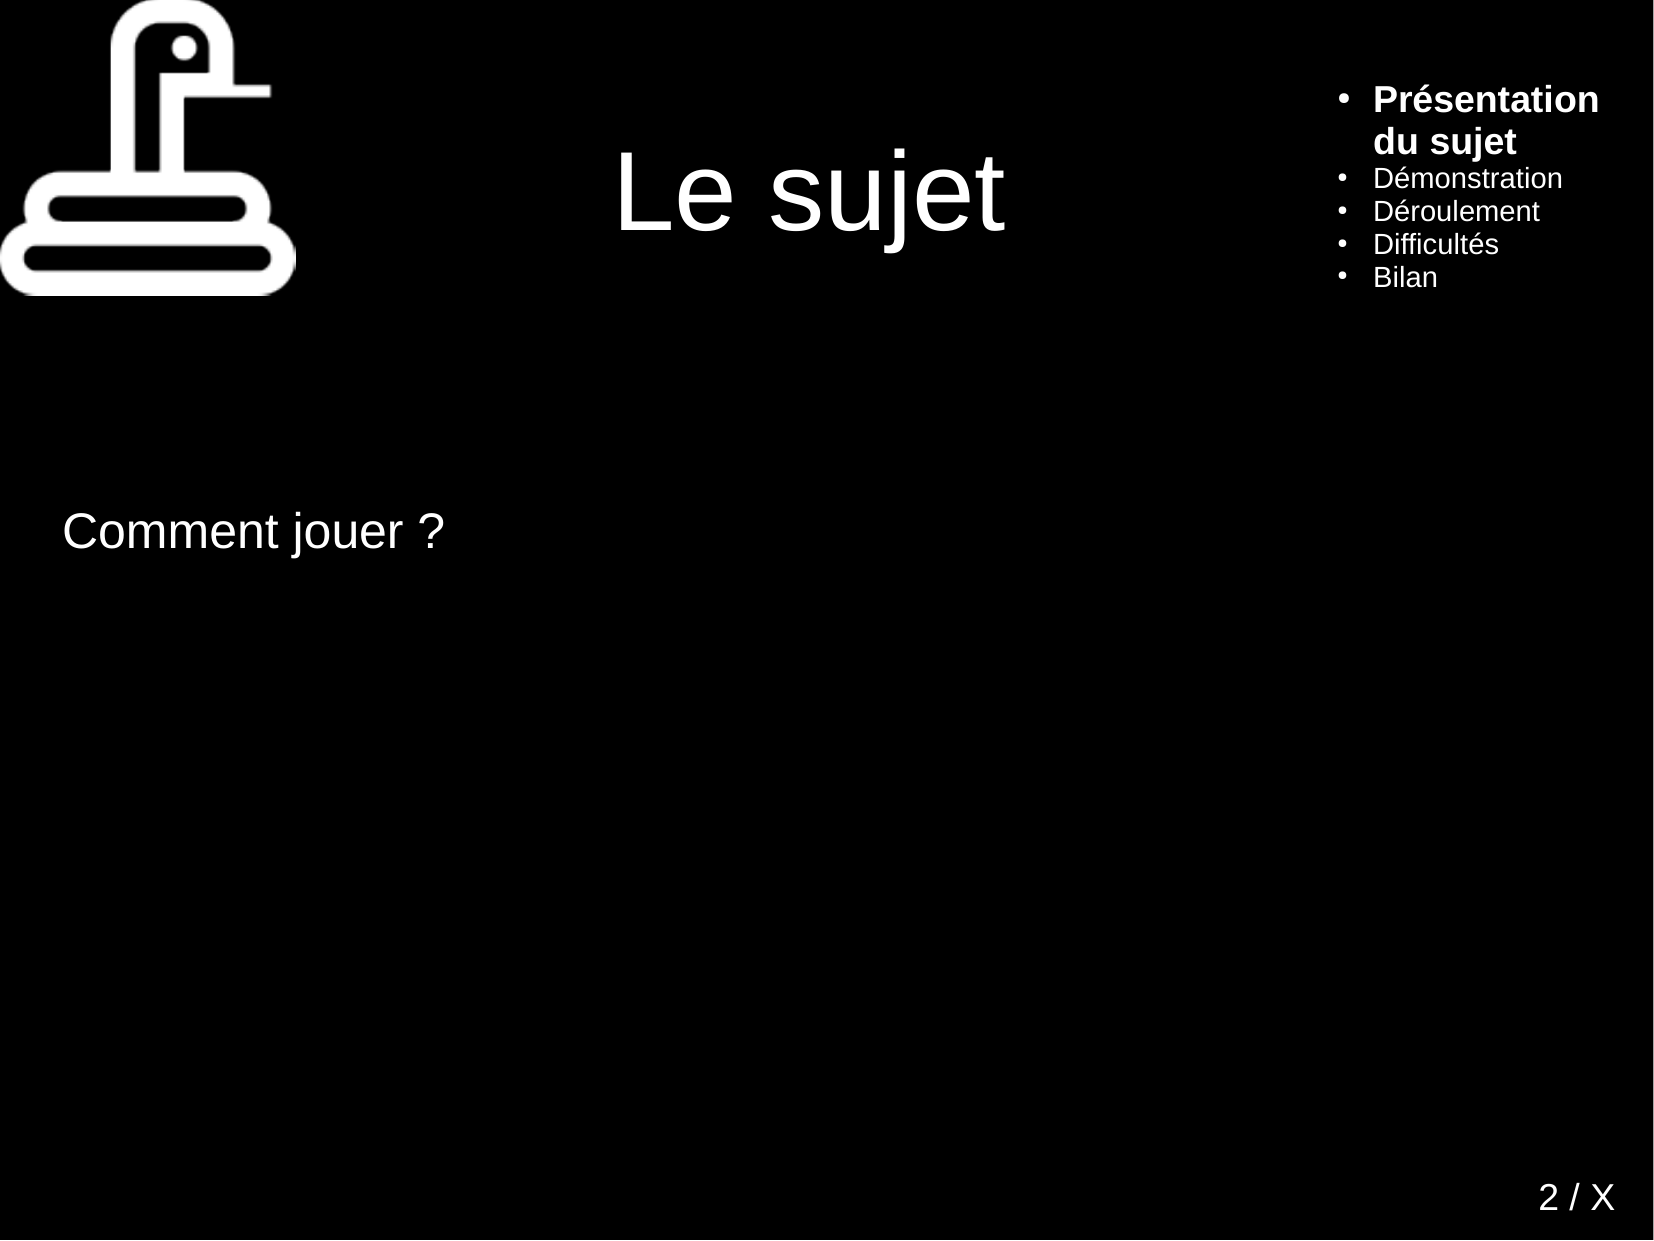

Présentation du sujet
Démonstration
Déroulement
Difficultés
Bilan
# Le sujet
Comment jouer ?
2 / X